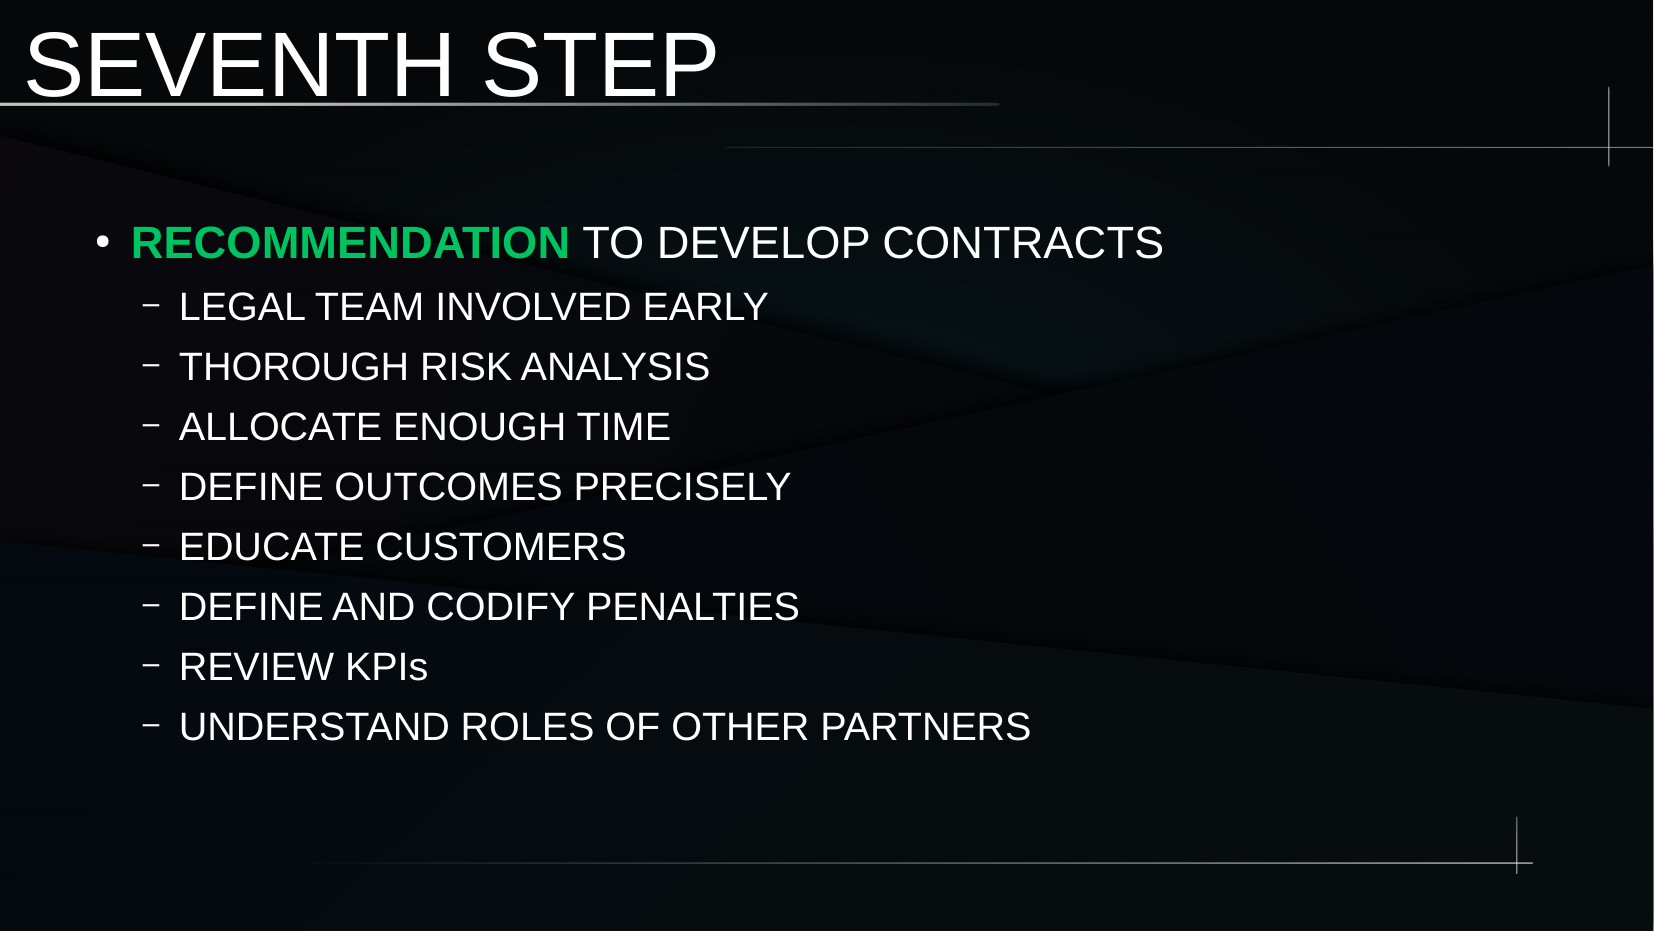

# SEVENTH STEP
RECOMMENDATION TO DEVELOP CONTRACTS
LEGAL TEAM INVOLVED EARLY
THOROUGH RISK ANALYSIS
ALLOCATE ENOUGH TIME
DEFINE OUTCOMES PRECISELY
EDUCATE CUSTOMERS
DEFINE AND CODIFY PENALTIES
REVIEW KPIs
UNDERSTAND ROLES OF OTHER PARTNERS